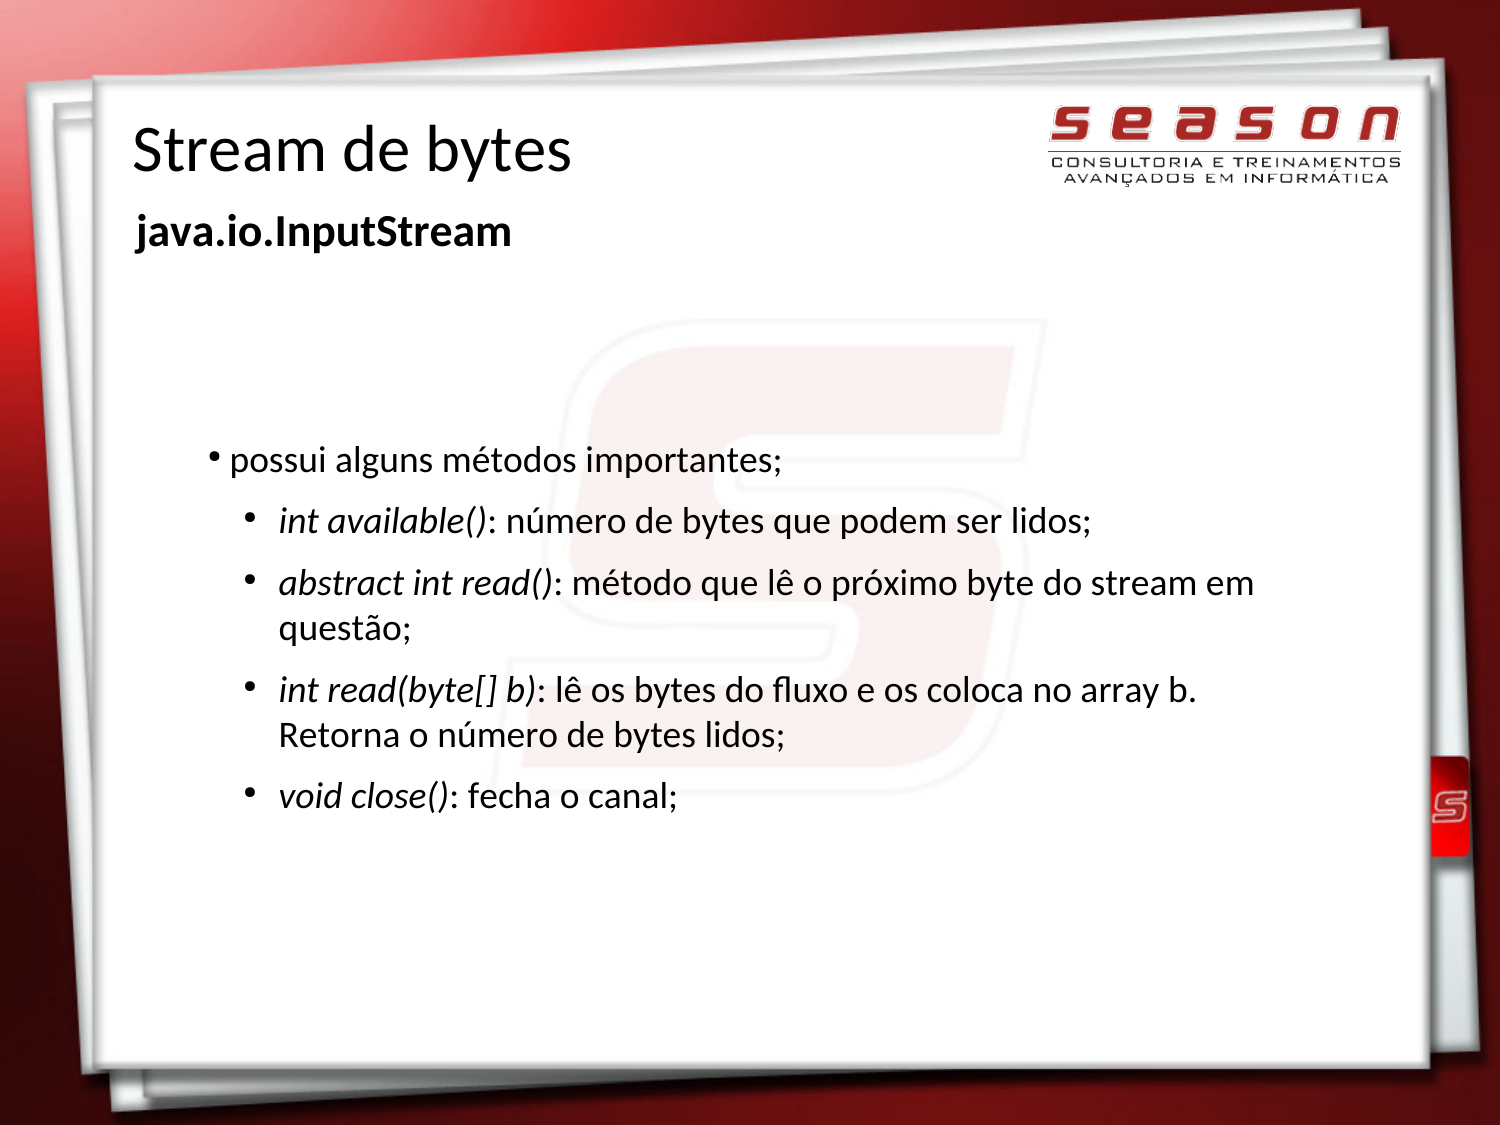

# Stream de bytes
java.io.InputStream
 possui alguns métodos importantes;
int available(): número de bytes que podem ser lidos;
abstract int read(): método que lê o próximo byte do stream em questão;
int read(byte[] b): lê os bytes do fluxo e os coloca no array b. Retorna o número de bytes lidos;
void close(): fecha o canal;